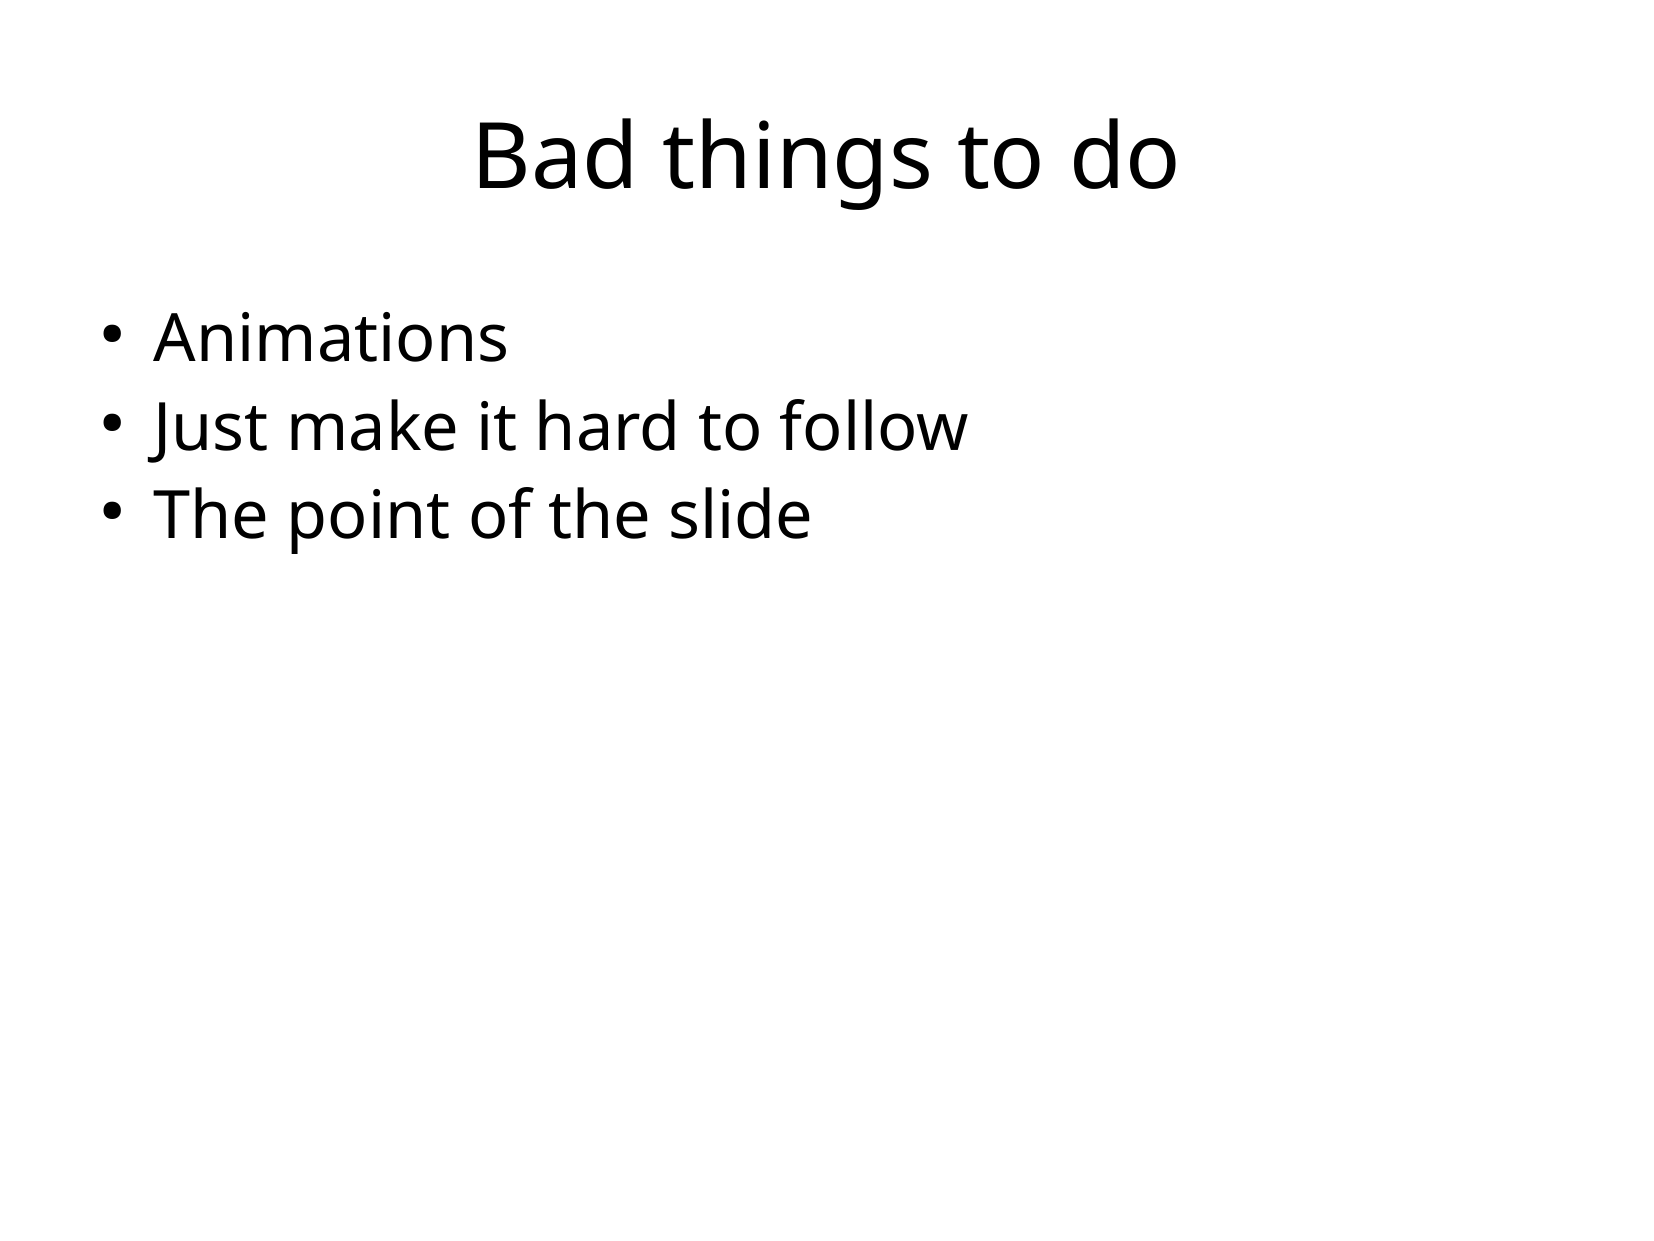

# Bad things to do
Animations
Just make it hard to follow
The point of the slide